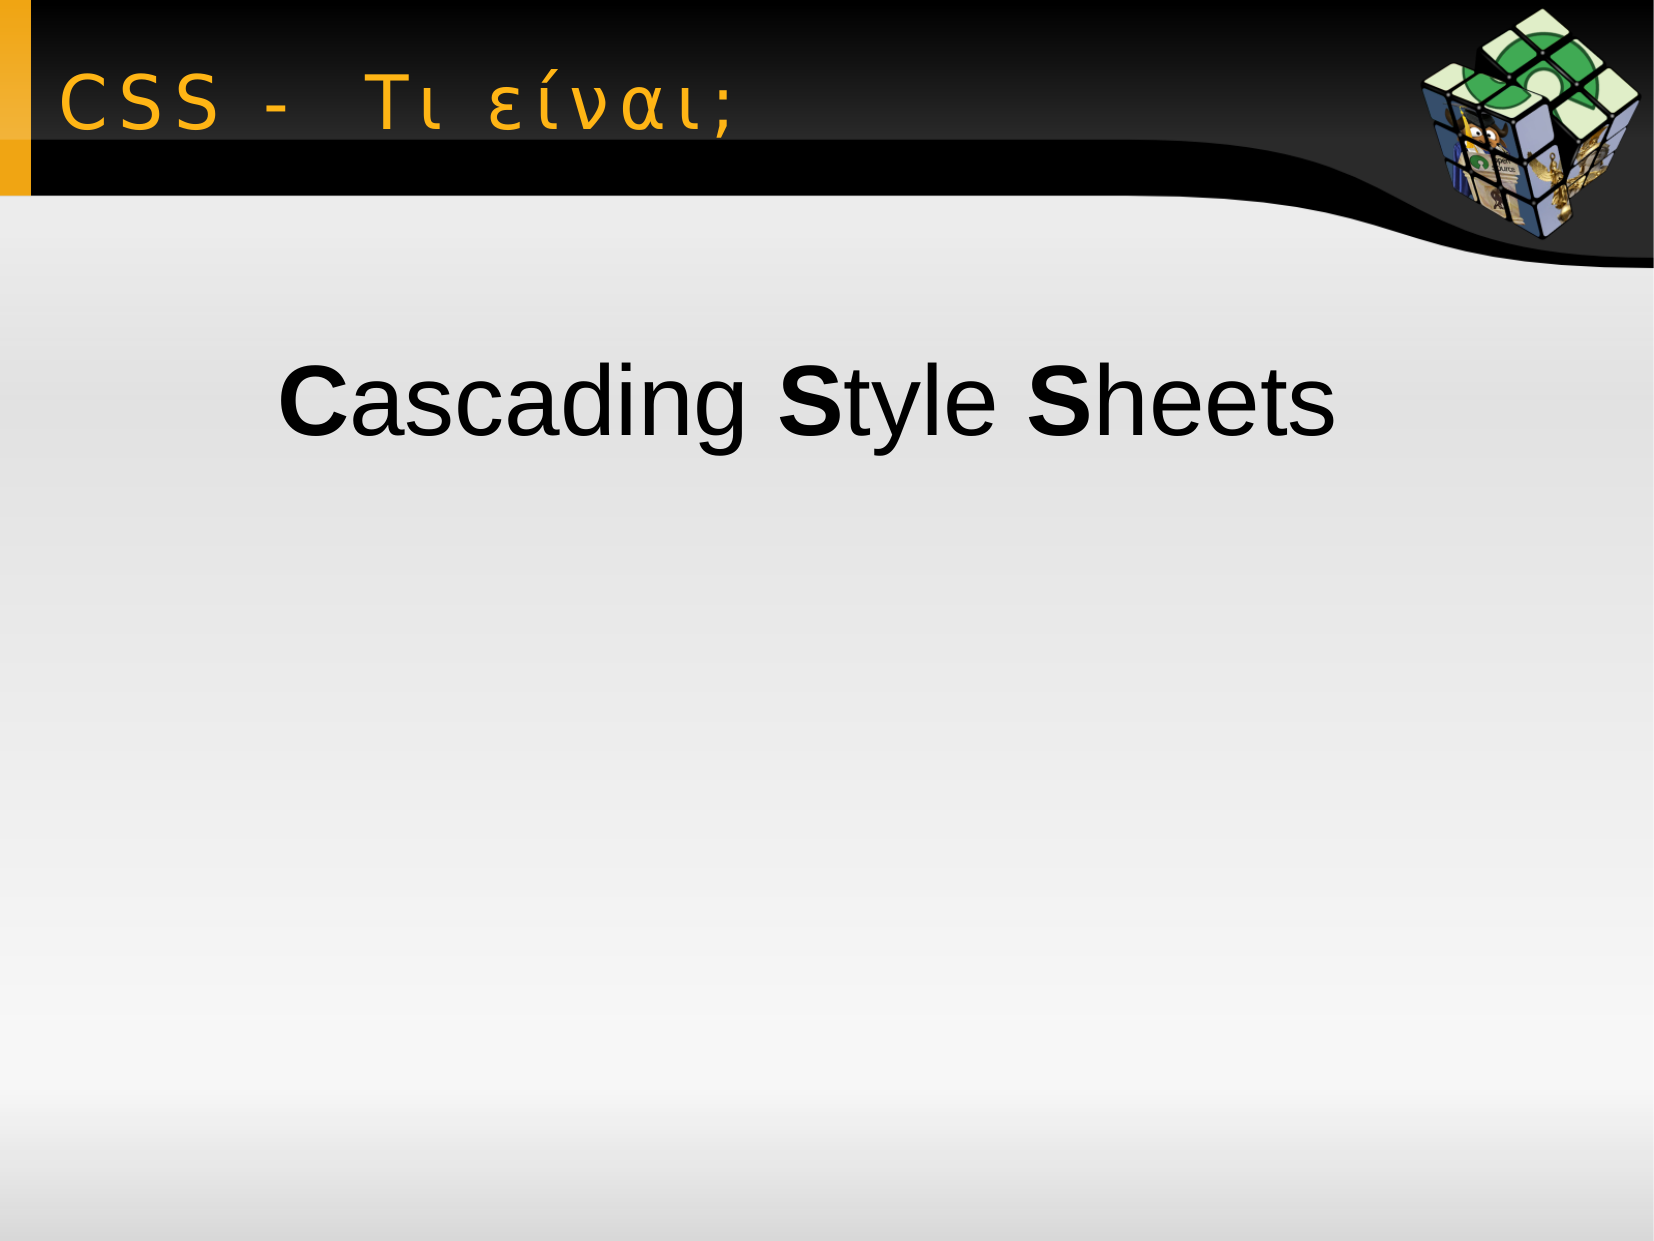

# CSS - Τι είναι;
Cascading Style Sheets